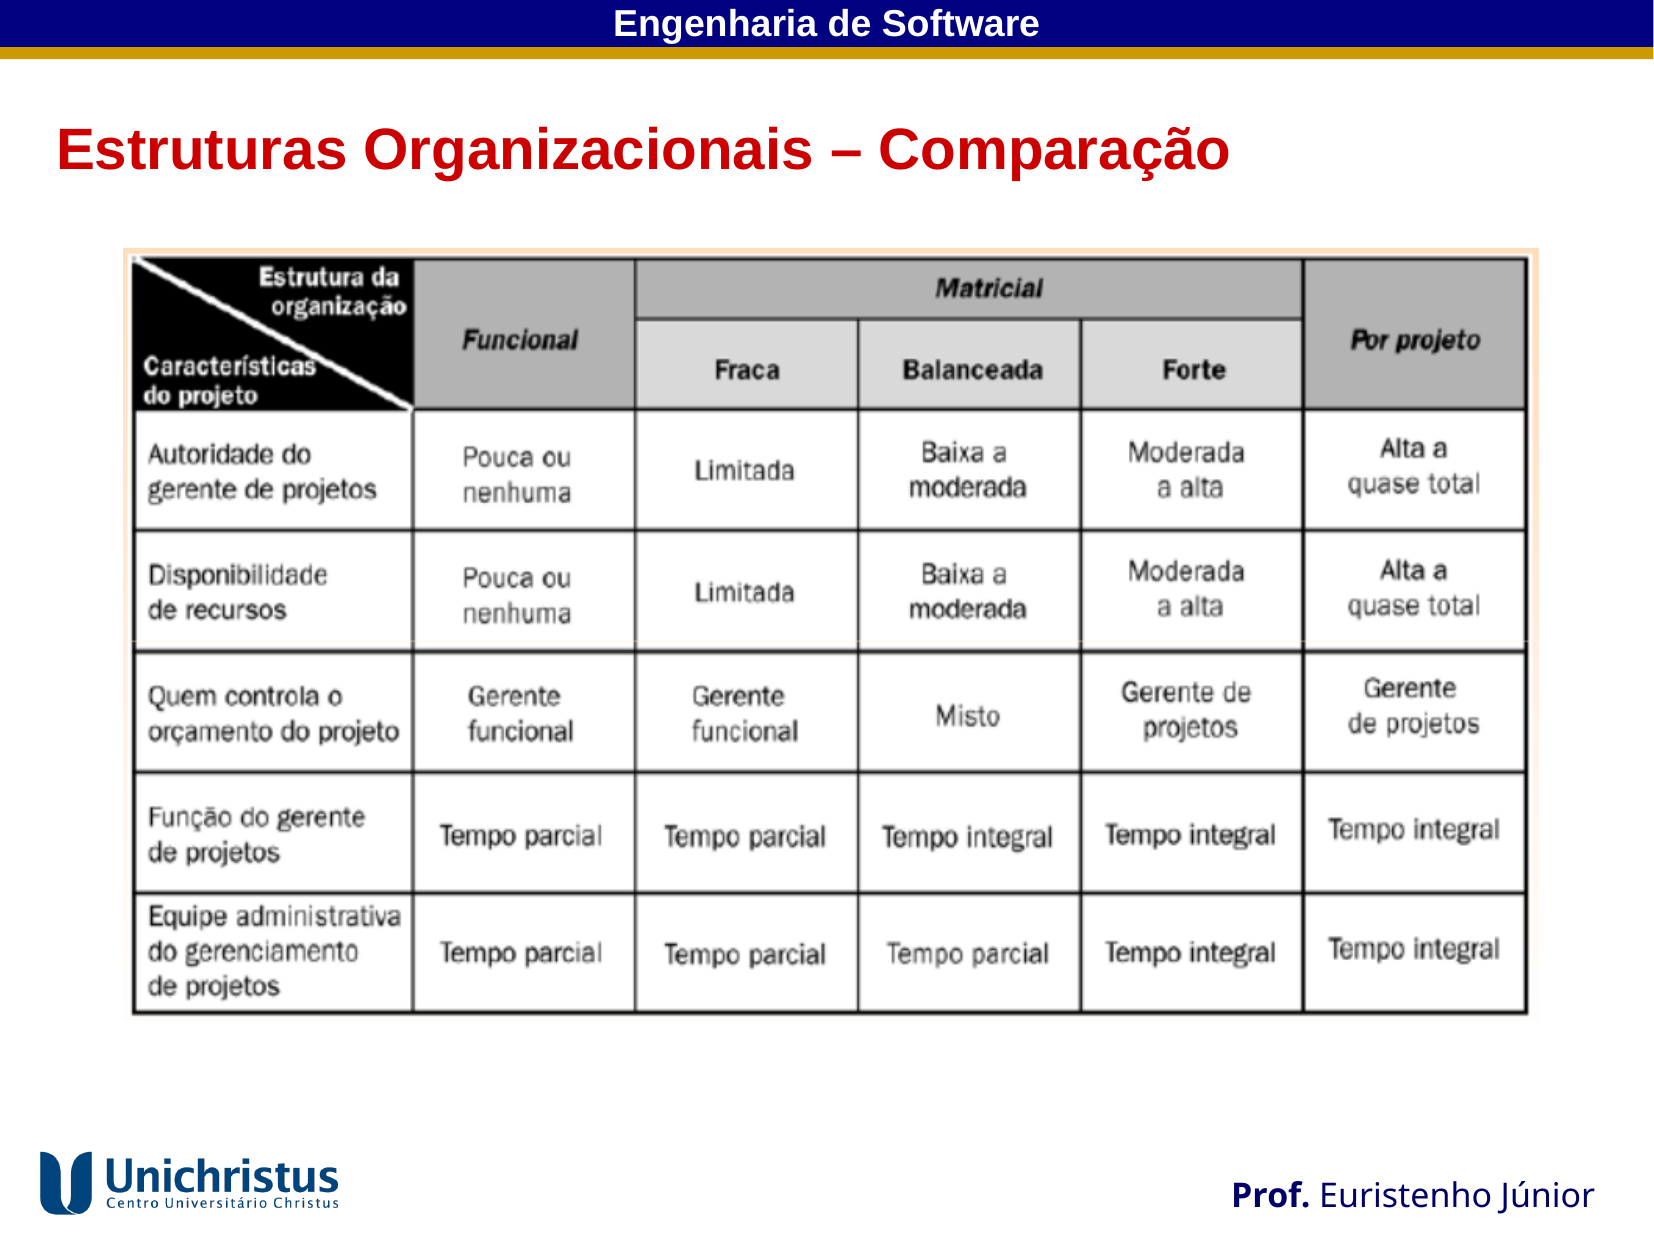

Engenharia de Software
Estruturas Organizacionais – Comparação
Prof. Euristenho Júnior